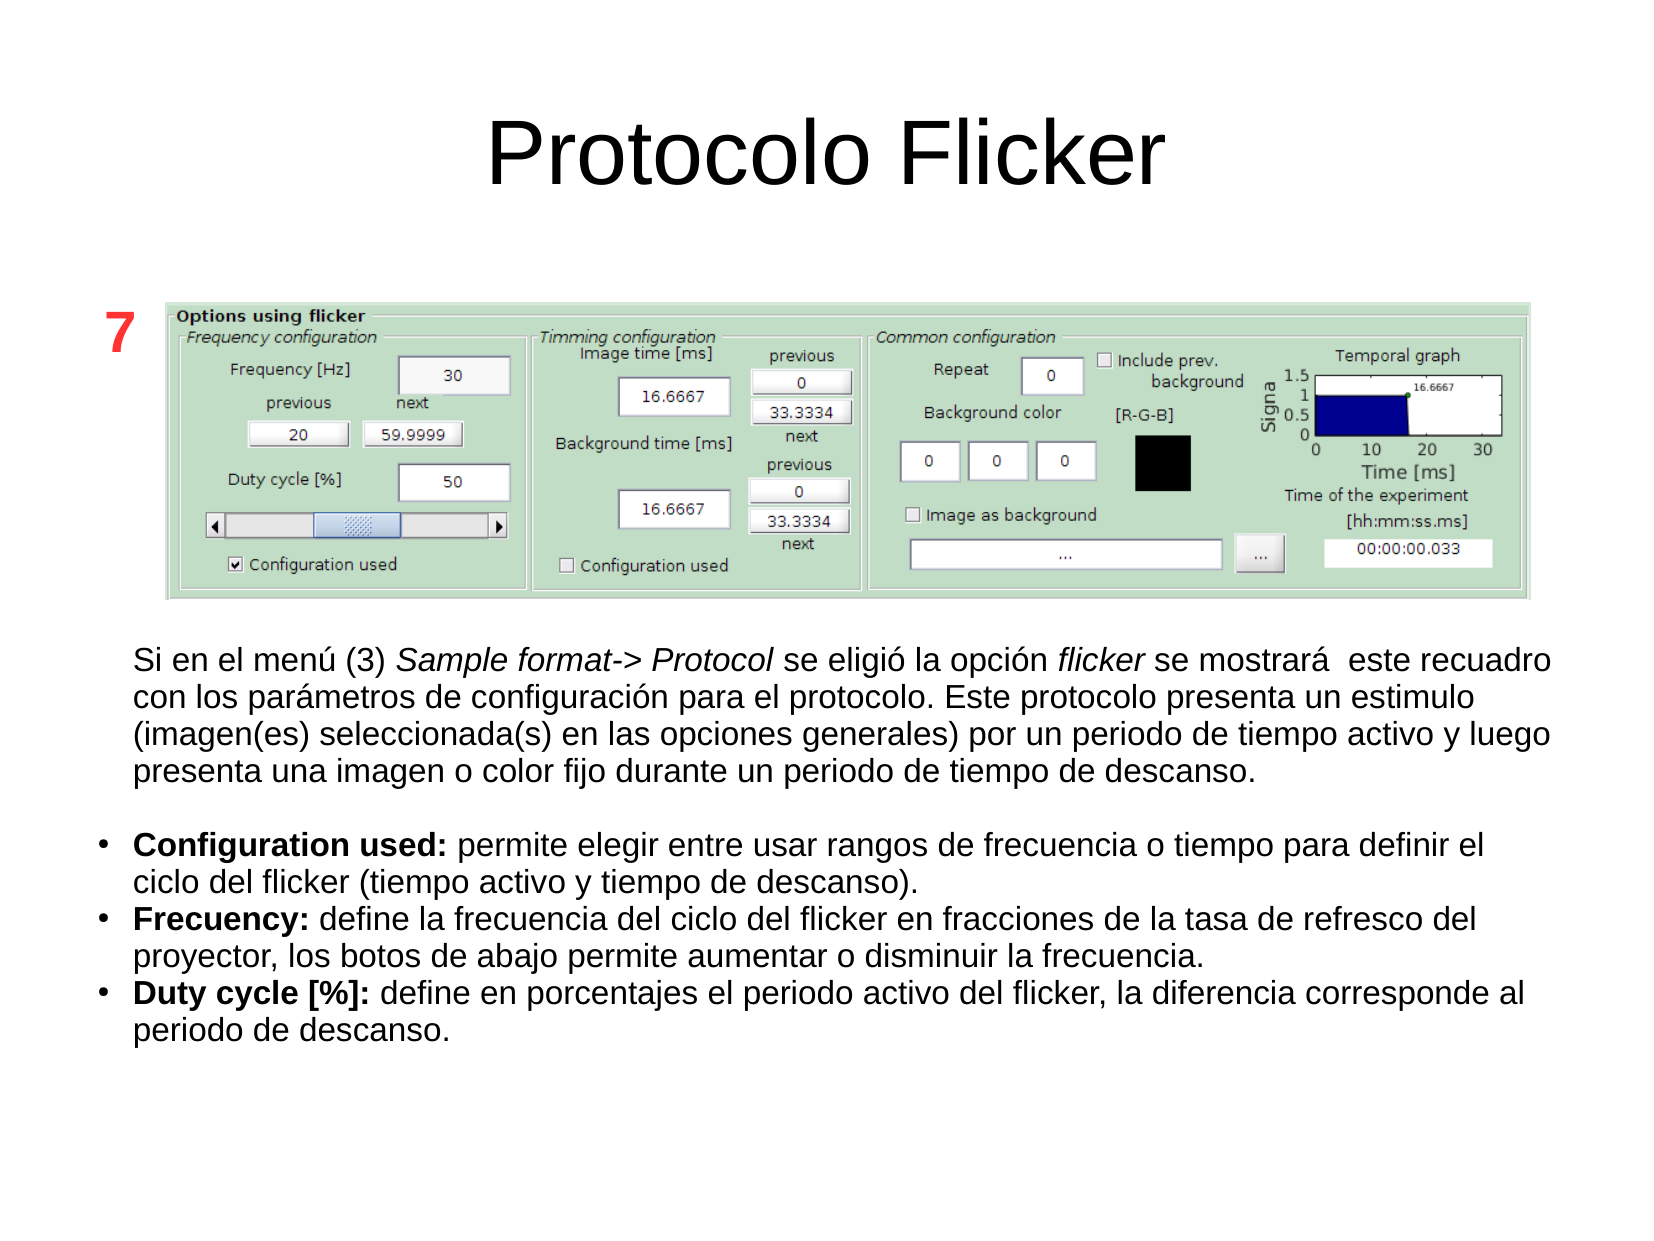

# Protocolo Flicker
7
Si en el menú (3) Sample format-> Protocol se eligió la opción flicker se mostrará este recuadro con los parámetros de configuración para el protocolo. Este protocolo presenta un estimulo (imagen(es) seleccionada(s) en las opciones generales) por un periodo de tiempo activo y luego presenta una imagen o color fijo durante un periodo de tiempo de descanso.
Configuration used: permite elegir entre usar rangos de frecuencia o tiempo para definir el ciclo del flicker (tiempo activo y tiempo de descanso).
Frecuency: define la frecuencia del ciclo del flicker en fracciones de la tasa de refresco del proyector, los botos de abajo permite aumentar o disminuir la frecuencia.
Duty cycle [%]: define en porcentajes el periodo activo del flicker, la diferencia corresponde al periodo de descanso.